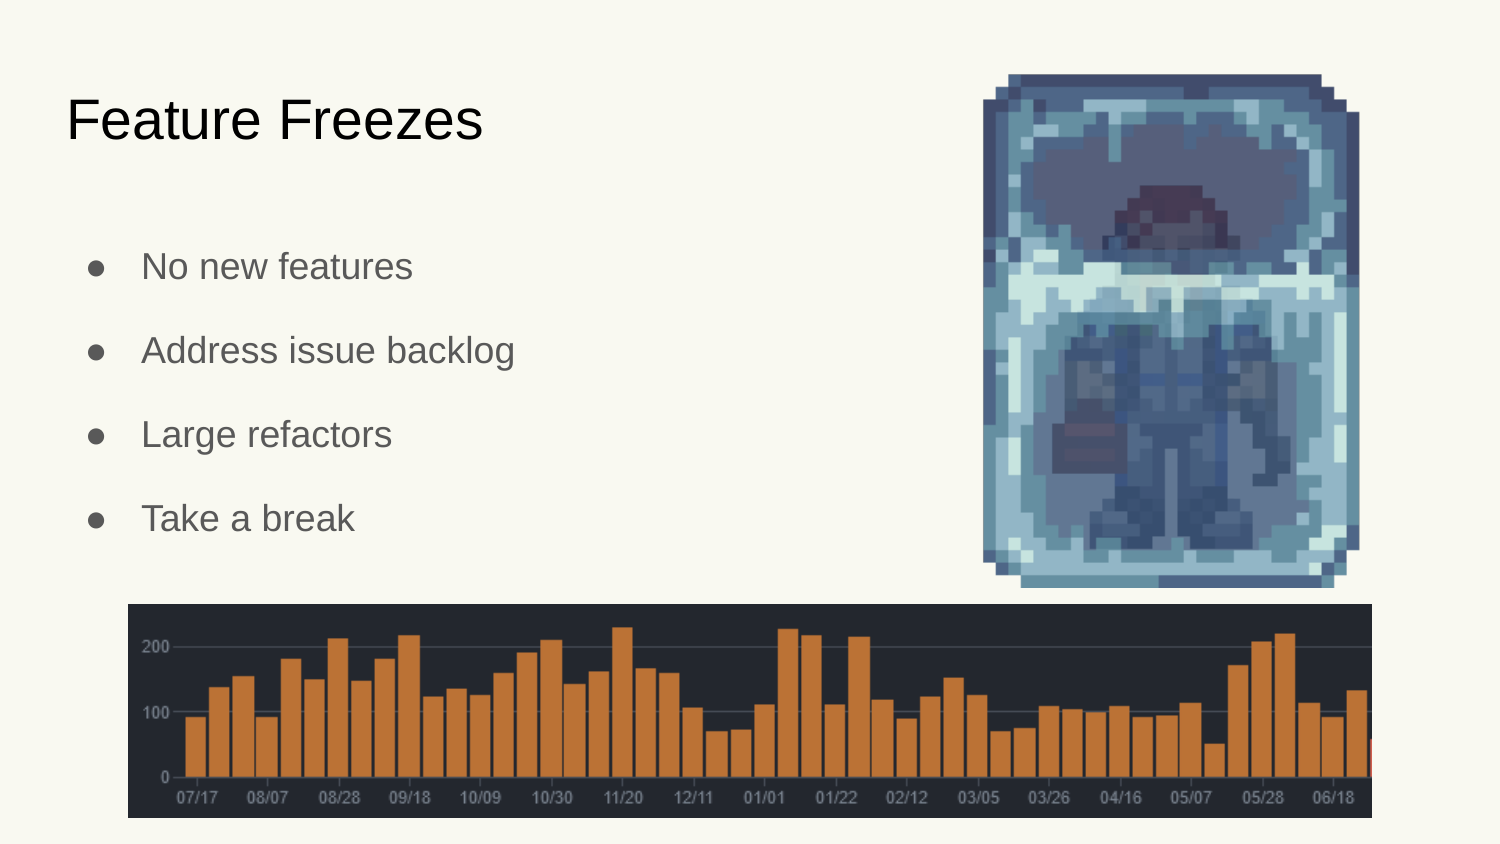

Feature Freezes
# No new features
Address issue backlog
Large refactors
Take a break